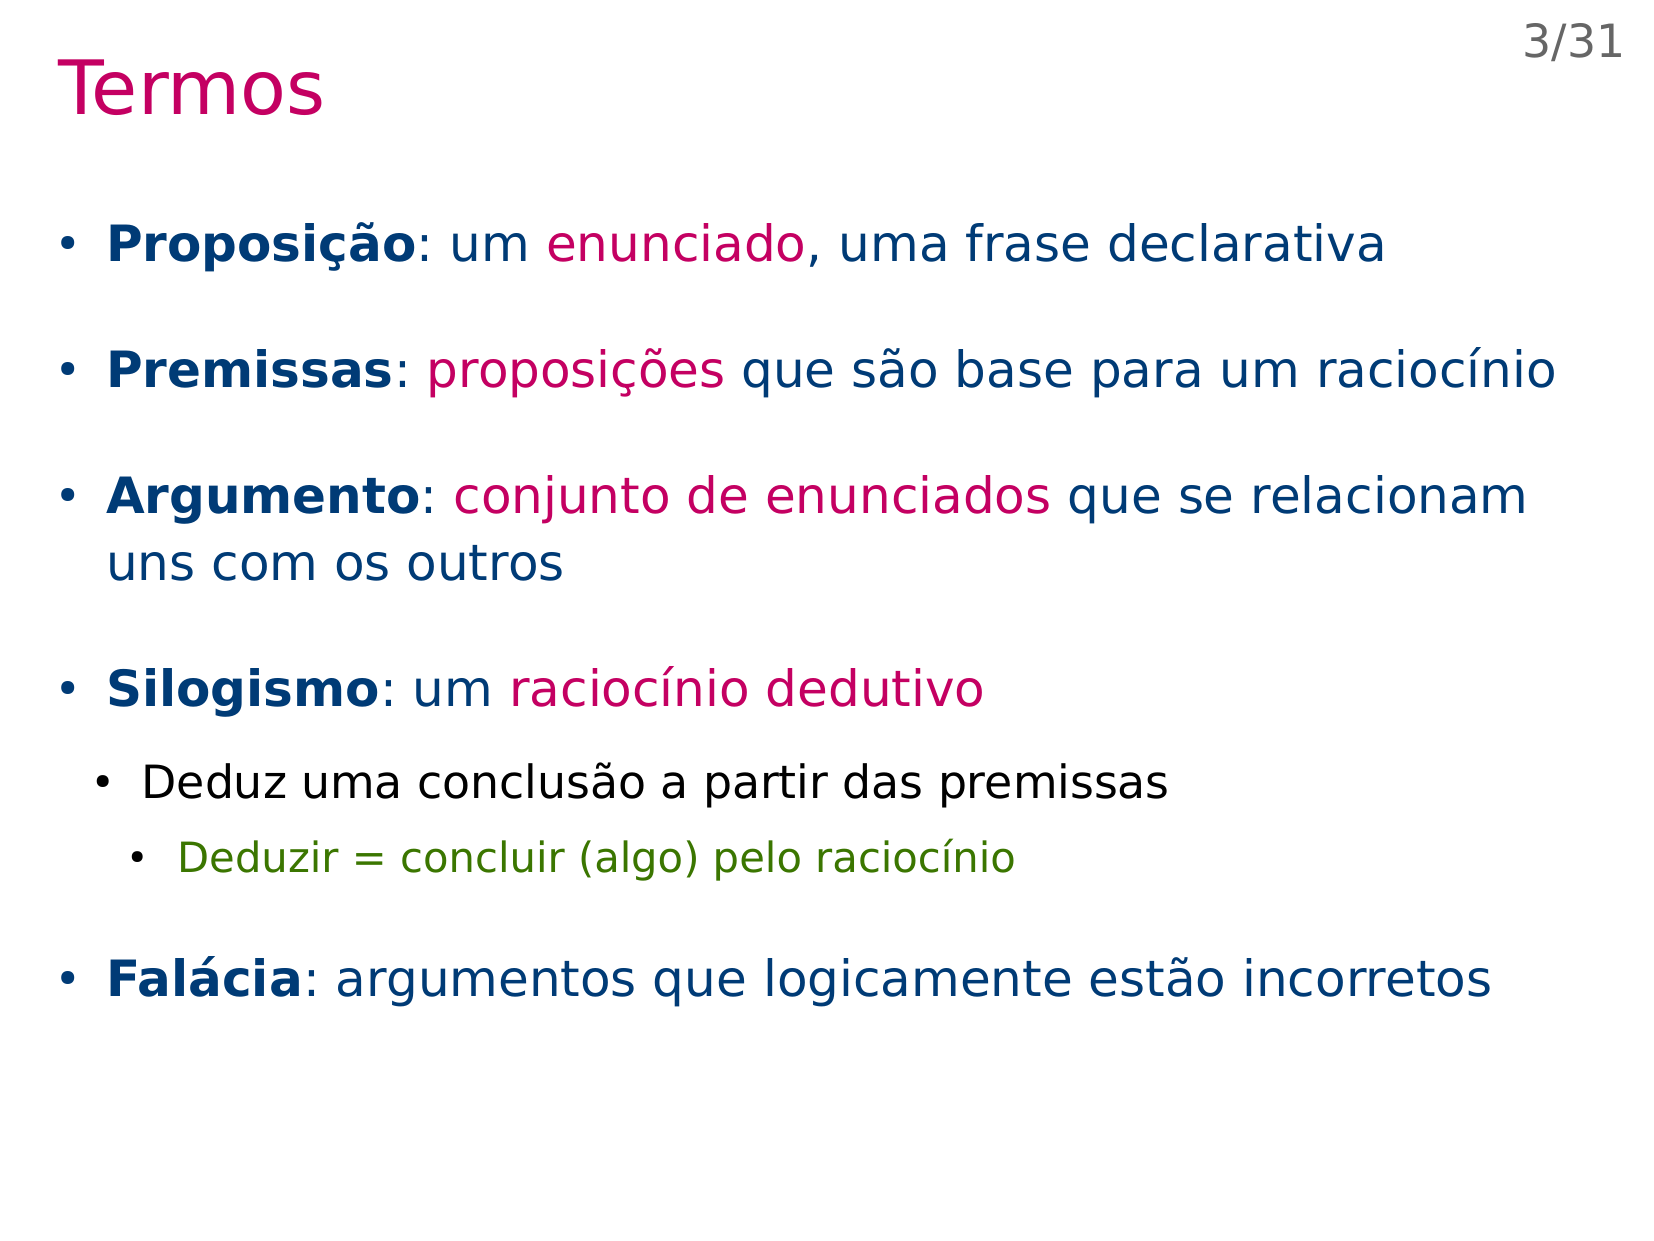

3
# Termos
Proposição: um enunciado, uma frase declarativa
Premissas: proposições que são base para um raciocínio
Argumento: conjunto de enunciados que se relacionam uns com os outros
Silogismo: um raciocínio dedutivo
Deduz uma conclusão a partir das premissas
Deduzir = concluir (algo) pelo raciocínio
Falácia: argumentos que logicamente estão incorretos